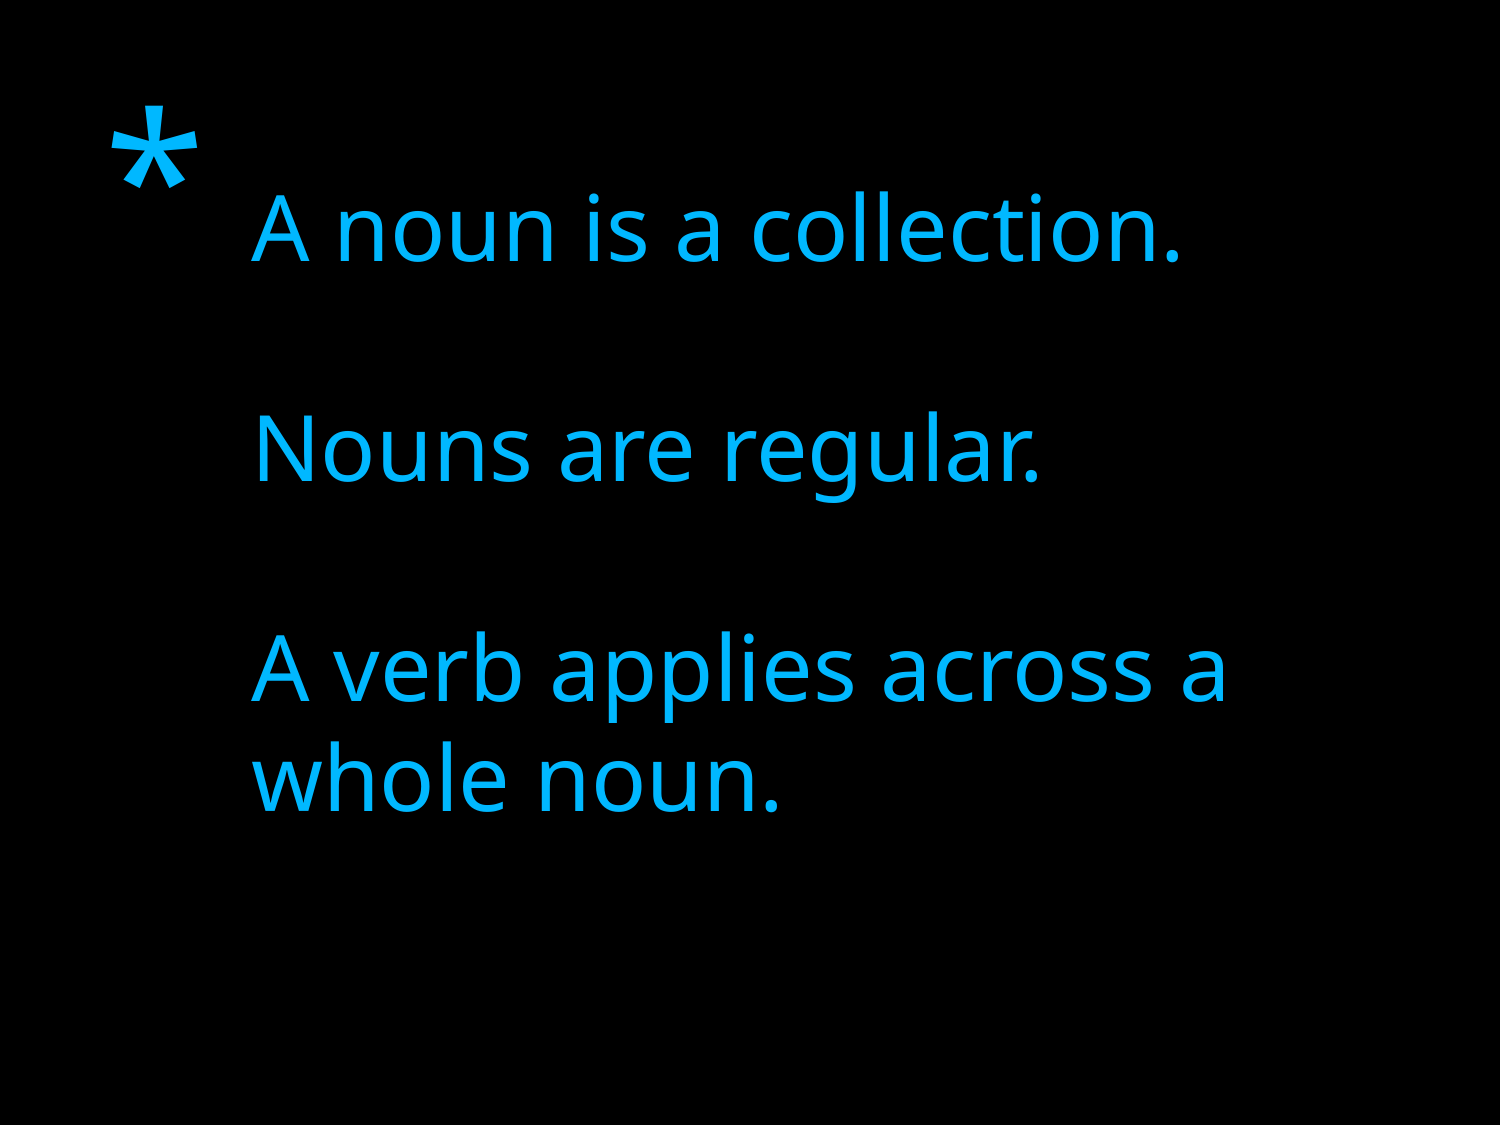

*
A noun is a collection.
Nouns are regular.
A verb applies across a whole noun.